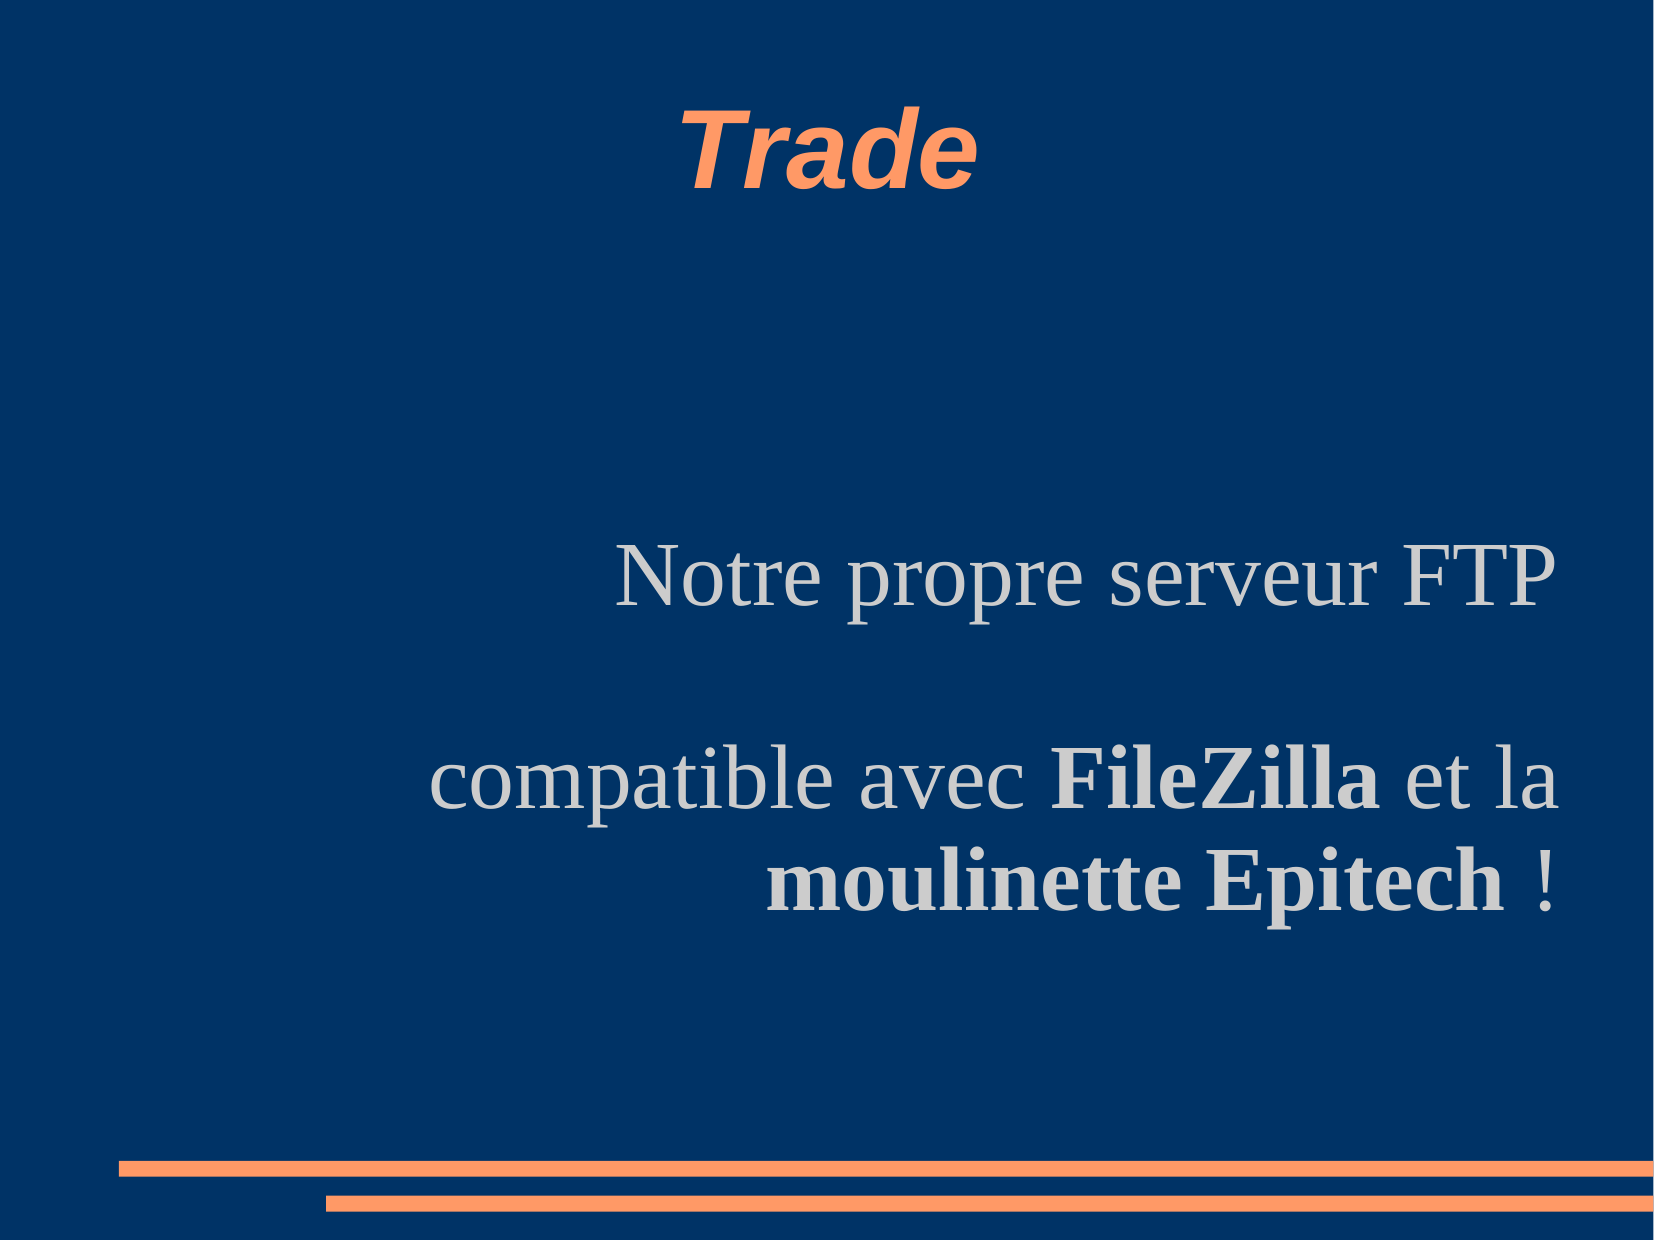

# Trade
Notre propre serveur FTP
compatible avec FileZilla et la moulinette Epitech !